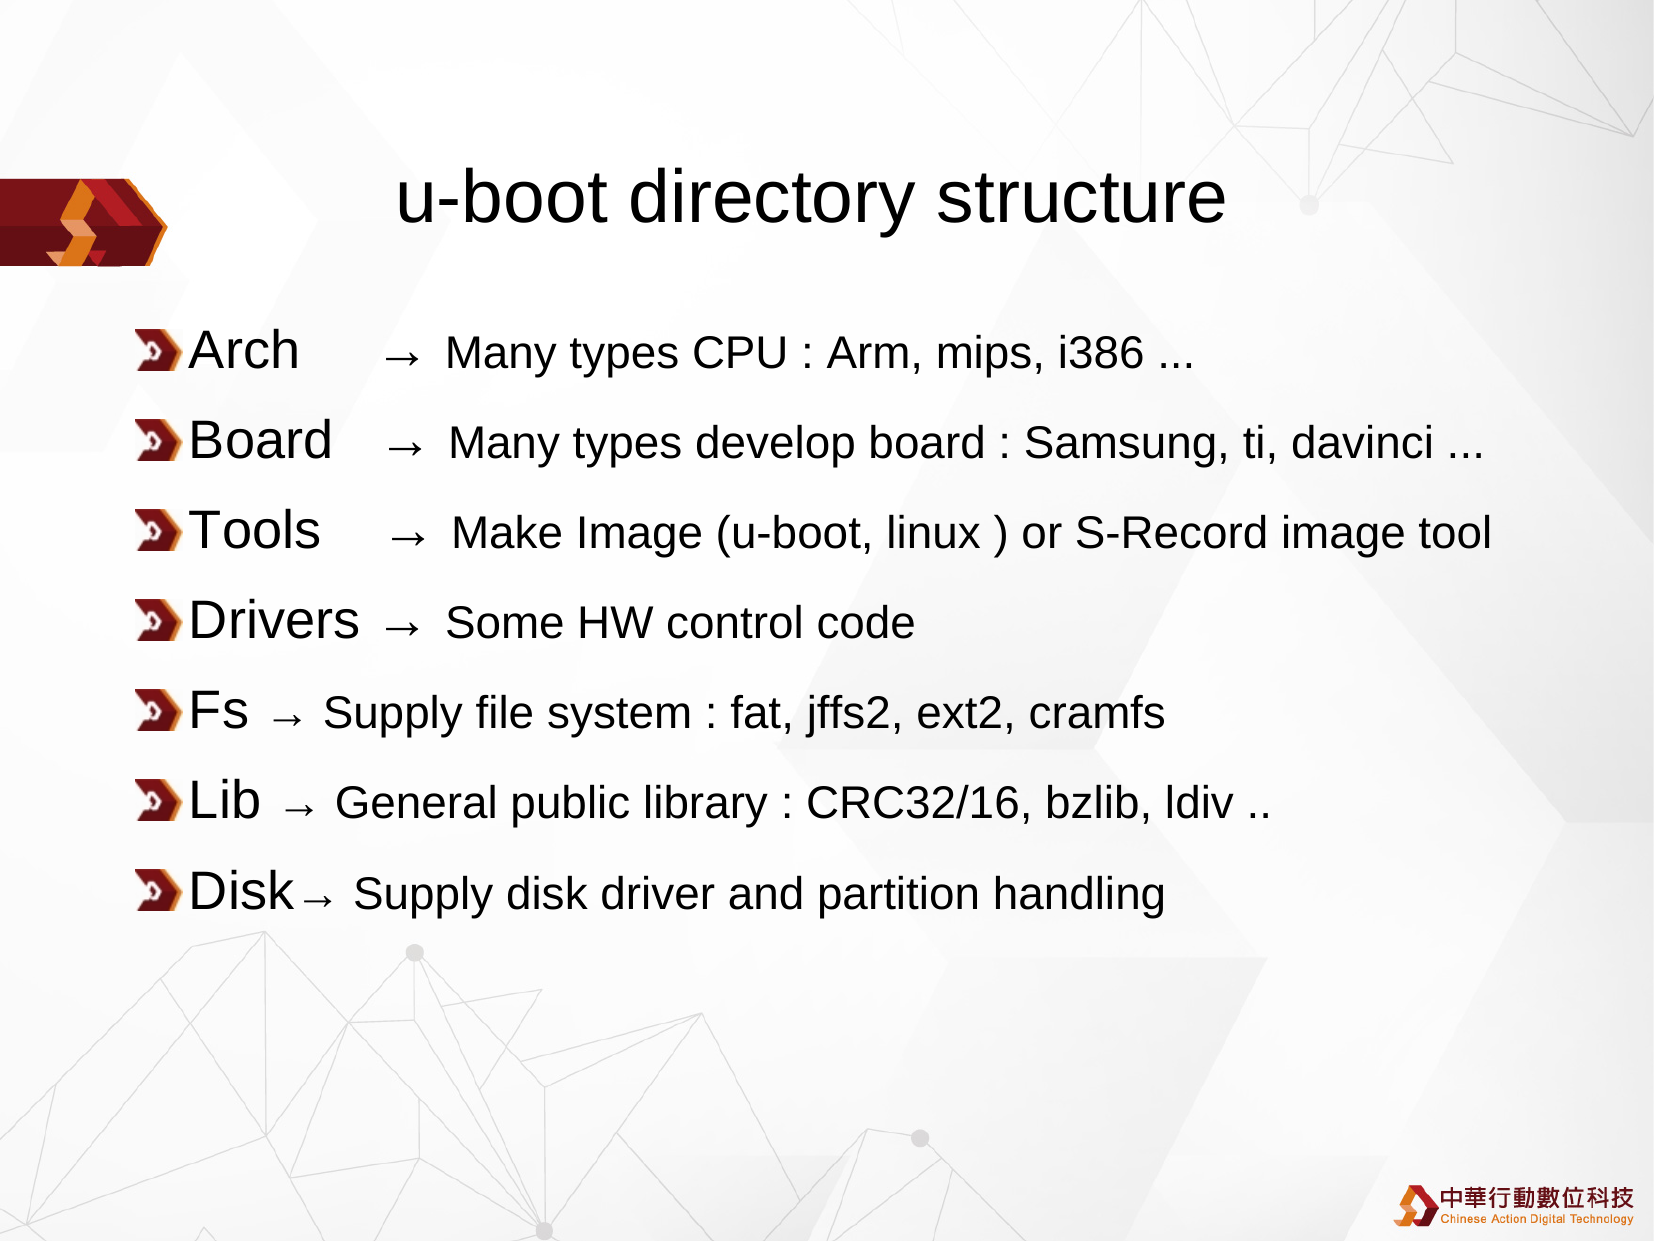

# u-boot directory structure
Arch → Many types CPU : Arm, mips, i386 ...
Board → Many types develop board : Samsung, ti, davinci ...
Tools → Make Image (u-boot, linux ) or S-Record image tool
Drivers → Some HW control code
Fs → Supply file system : fat, jffs2, ext2, cramfs
Lib → General public library : CRC32/16, bzlib, ldiv ..
Disk→ Supply disk driver and partition handling